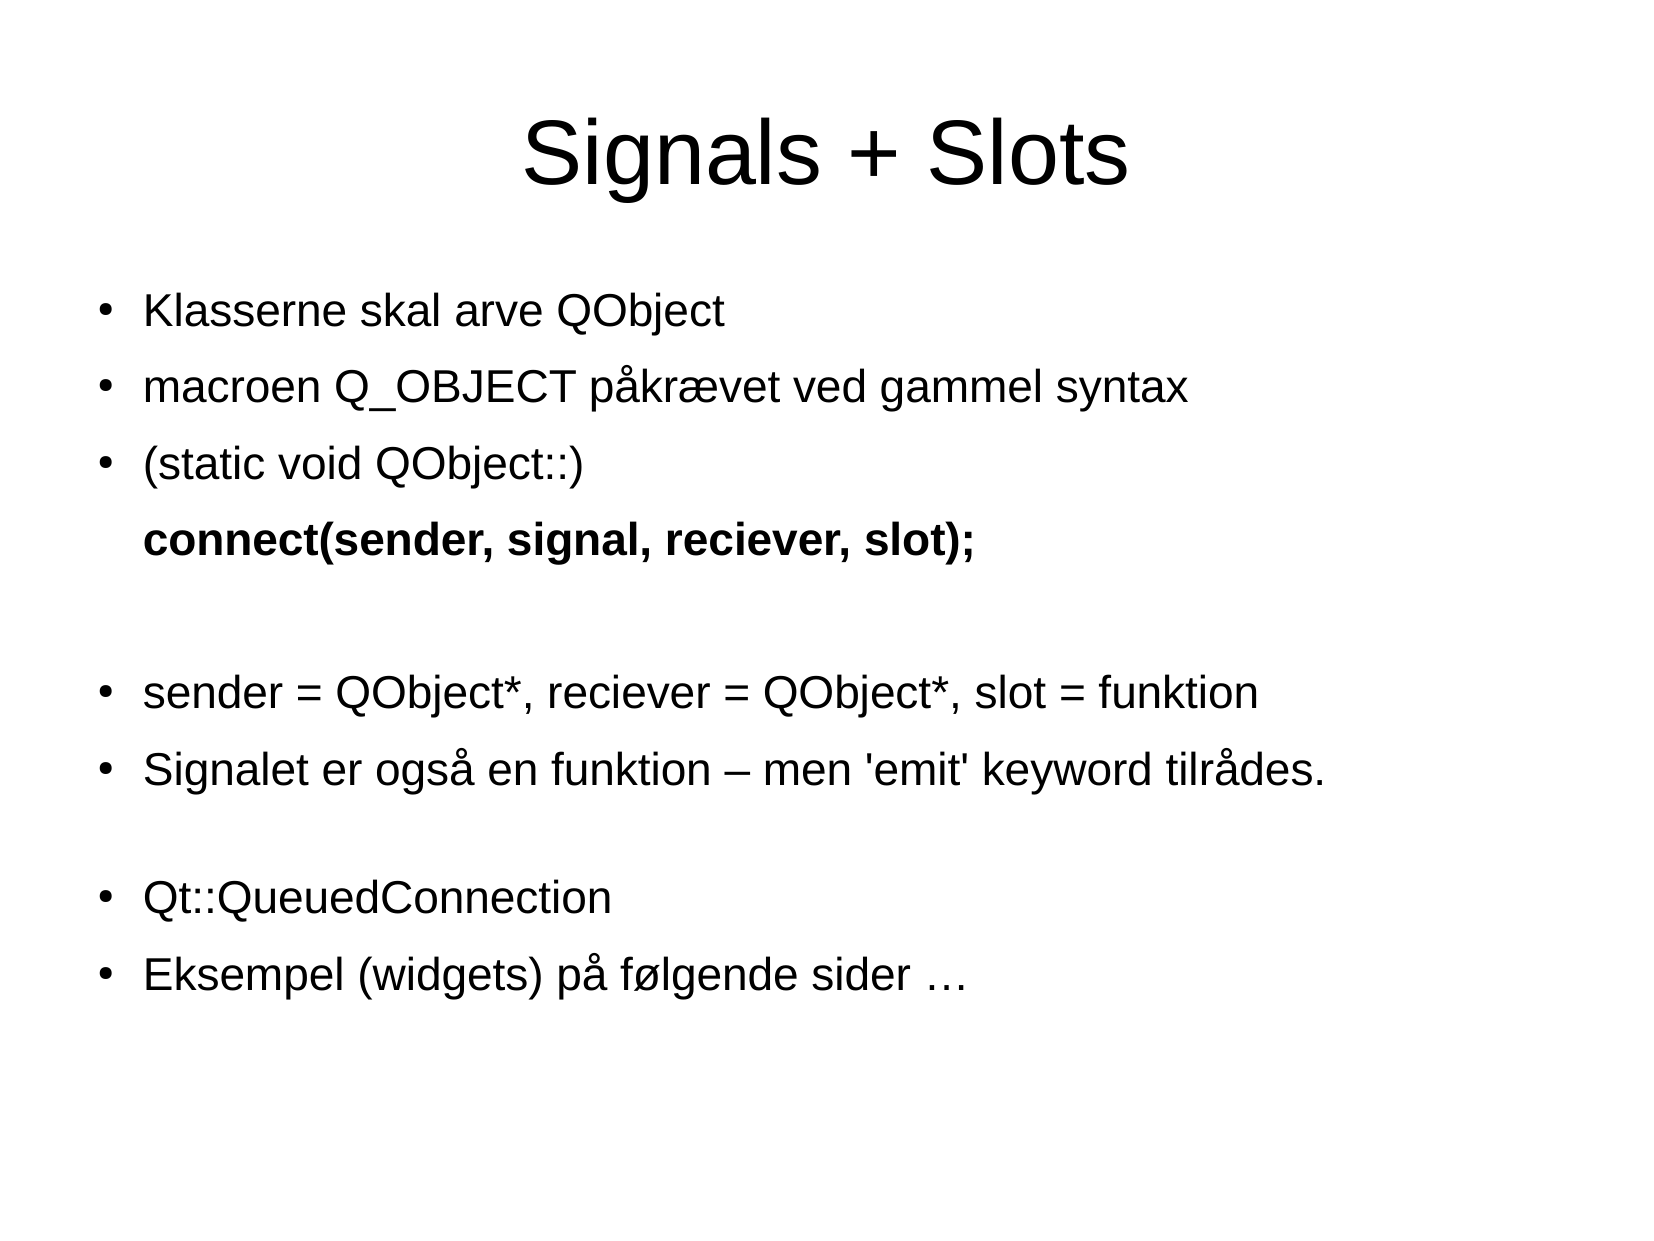

# Signals + Slots
Klasserne skal arve QObject
macroen Q_OBJECT påkrævet ved gammel syntax
(static void QObject::)
connect(sender, signal, reciever, slot);
sender = QObject*, reciever = QObject*, slot = funktion
Signalet er også en funktion – men 'emit' keyword tilrådes.
Qt::QueuedConnection
Eksempel (widgets) på følgende sider …